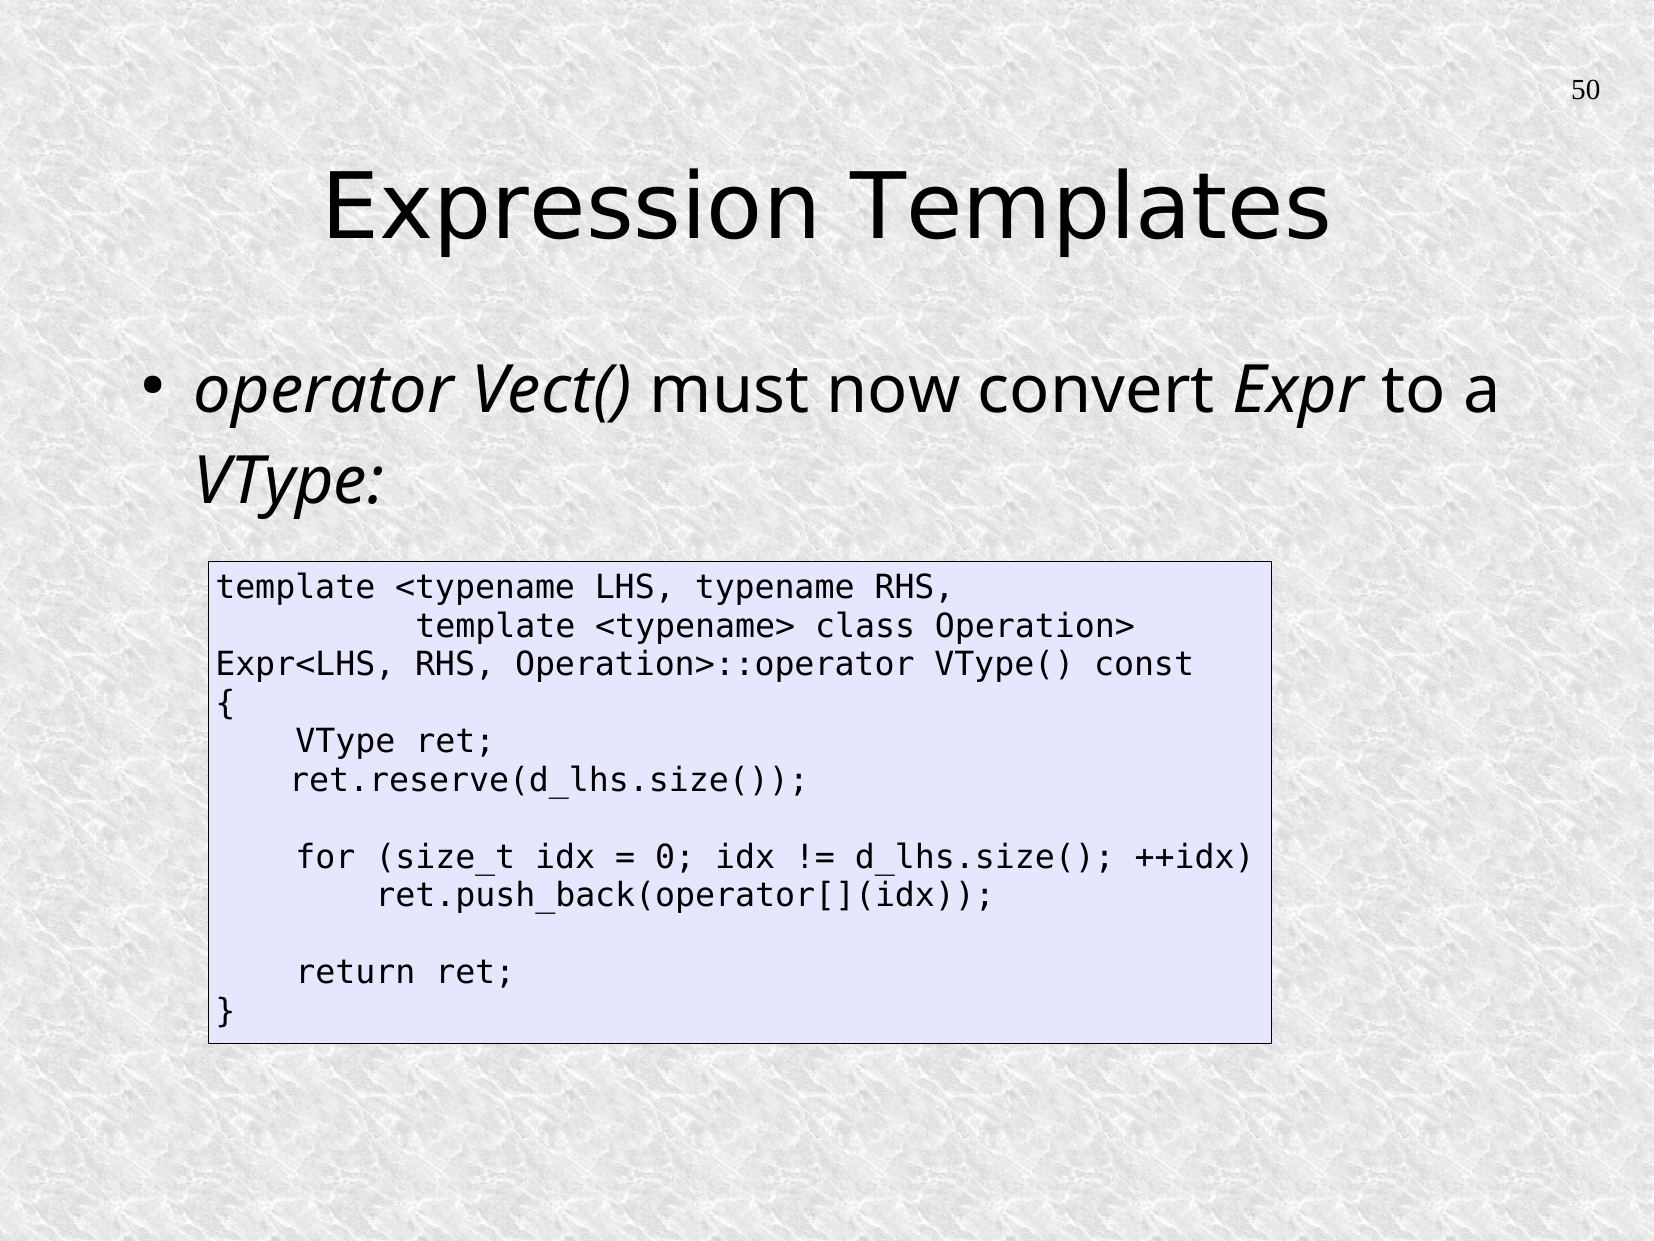

50
# Expression Templates
operator Vect() must now convert Expr to a VType:
template <typename LHS, typename RHS,
 template <typename> class Operation>
Expr<LHS, RHS, Operation>::operator VType() const
{
 VType ret;
	ret.reserve(d_lhs.size());
 for (size_t idx = 0; idx != d_lhs.size(); ++idx)
 ret.push_back(operator[](idx));
 return ret;
}